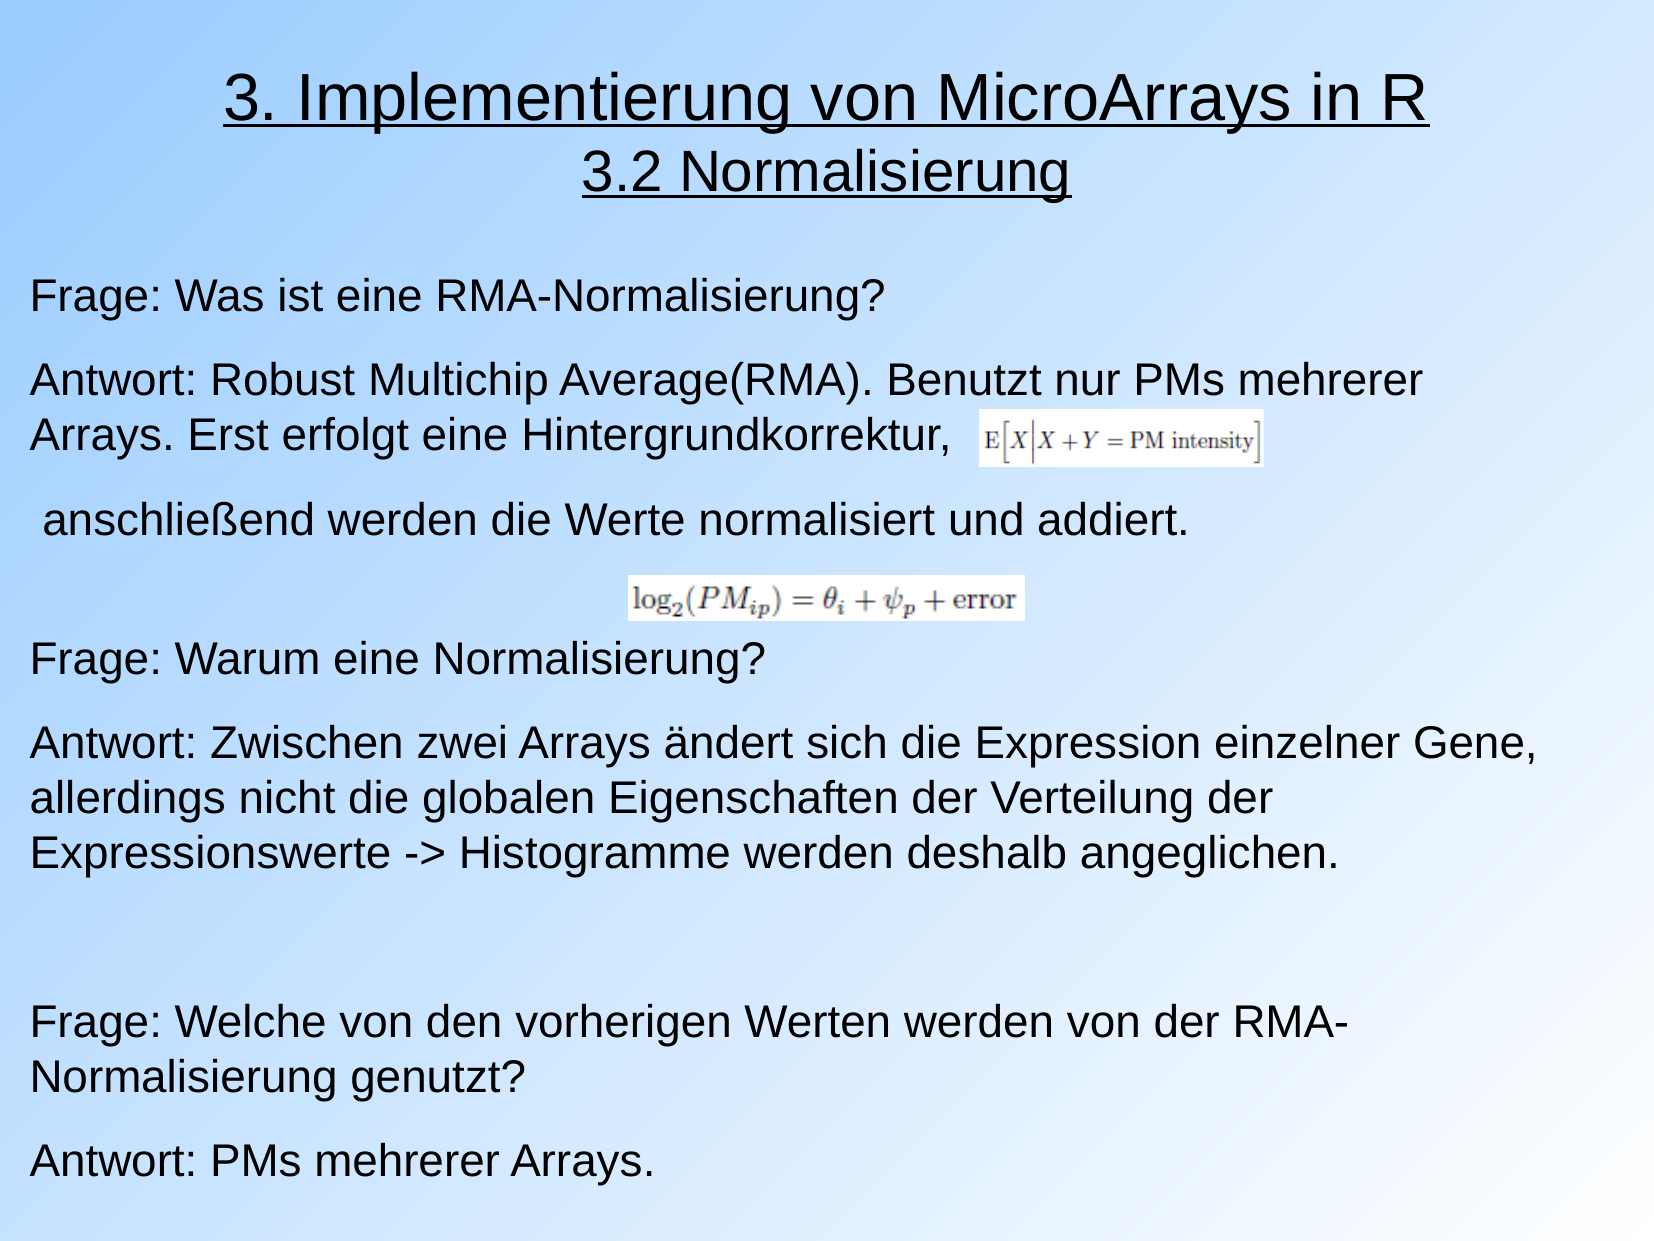

# 3. Implementierung von MicroArrays in R 3.2 Normalisierung
Frage: Was ist eine RMA-Normalisierung?
Antwort: Robust Multichip Average(RMA). Benutzt nur PMs mehrerer Arrays. Erst erfolgt eine Hintergrundkorrektur,
 anschließend werden die Werte normalisiert und addiert.
Frage: Warum eine Normalisierung?
Antwort: Zwischen zwei Arrays ändert sich die Expression einzelner Gene, allerdings nicht die globalen Eigenschaften der Verteilung der Expressionswerte -> Histogramme werden deshalb angeglichen.
Frage: Welche von den vorherigen Werten werden von der RMA-Normalisierung genutzt?
Antwort: PMs mehrerer Arrays.